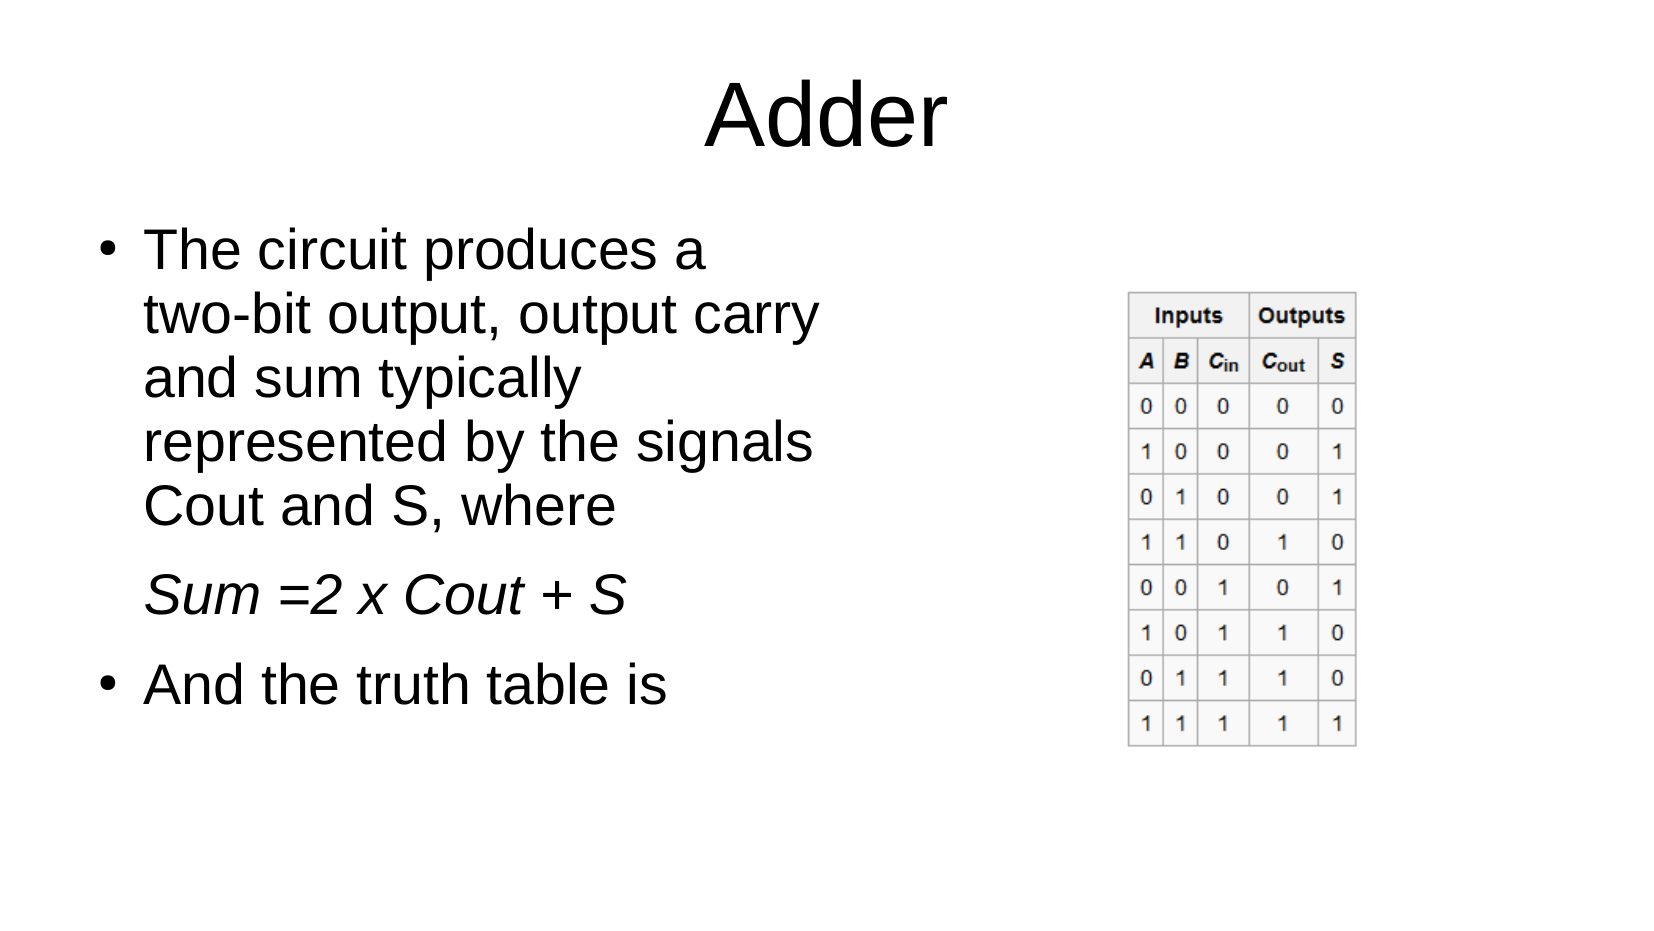

# Adder
The circuit produces a two-bit output, output carry and sum typically represented by the signals Cout and S, where
Sum =2 x Cout + S
And the truth table is